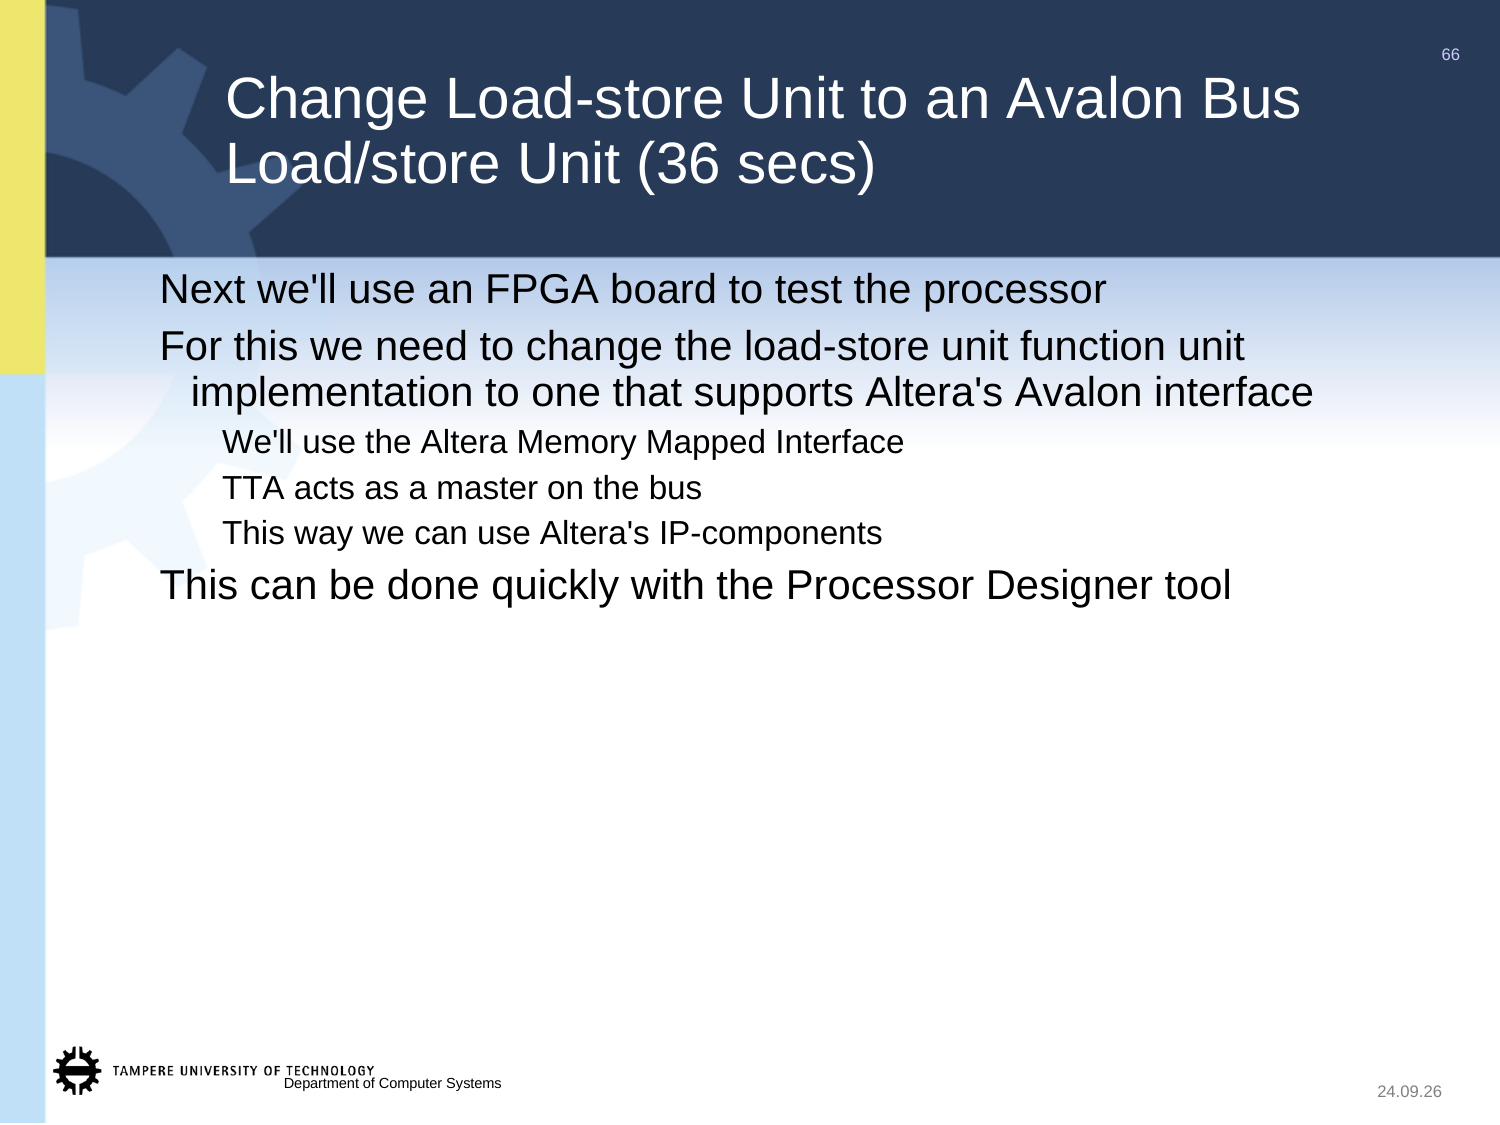

# Change Load-store Unit to an Avalon Bus Load/store Unit (36 secs)
66
Next we'll use an FPGA board to test the processor
For this we need to change the load-store unit function unit implementation to one that supports Altera's Avalon interface
We'll use the Altera Memory Mapped Interface
TTA acts as a master on the bus
This way we can use Altera's IP-components
This can be done quickly with the Processor Designer tool